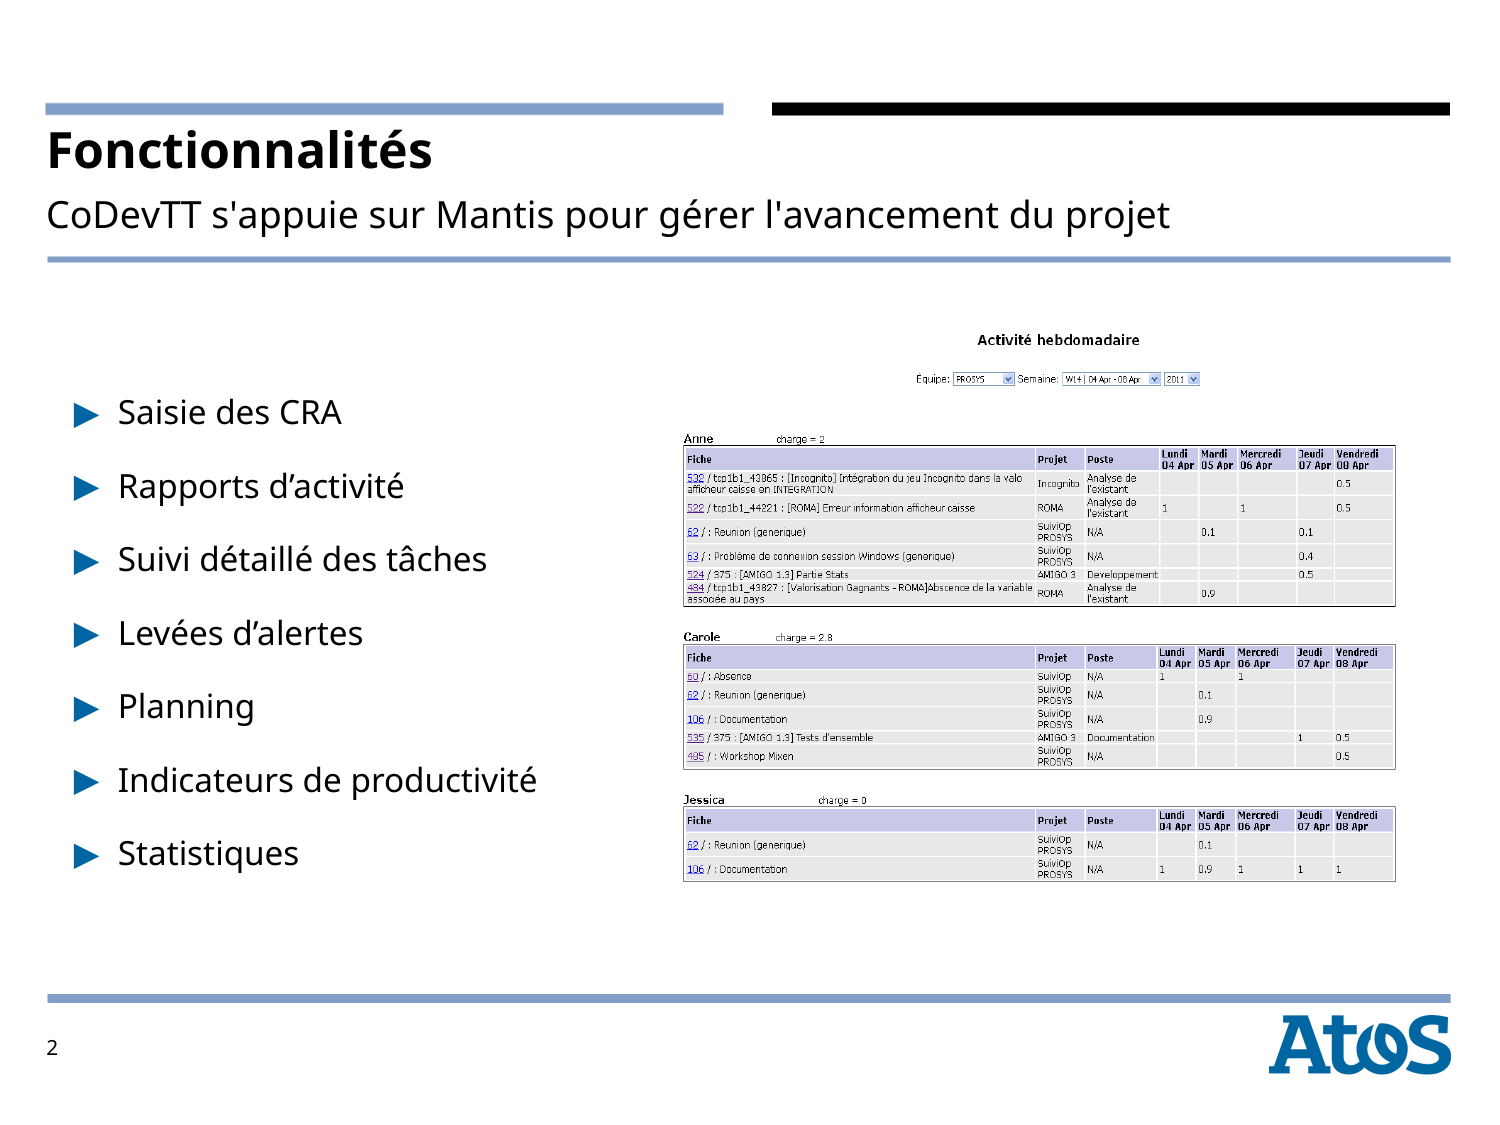

# Fonctionnalités
CoDevTT s'appuie sur Mantis pour gérer l'avancement du projet
Saisie des CRA
Rapports d’activité
Suivi détaillé des tâches
Levées d’alertes
Planning
Indicateurs de productivité
Statistiques
2